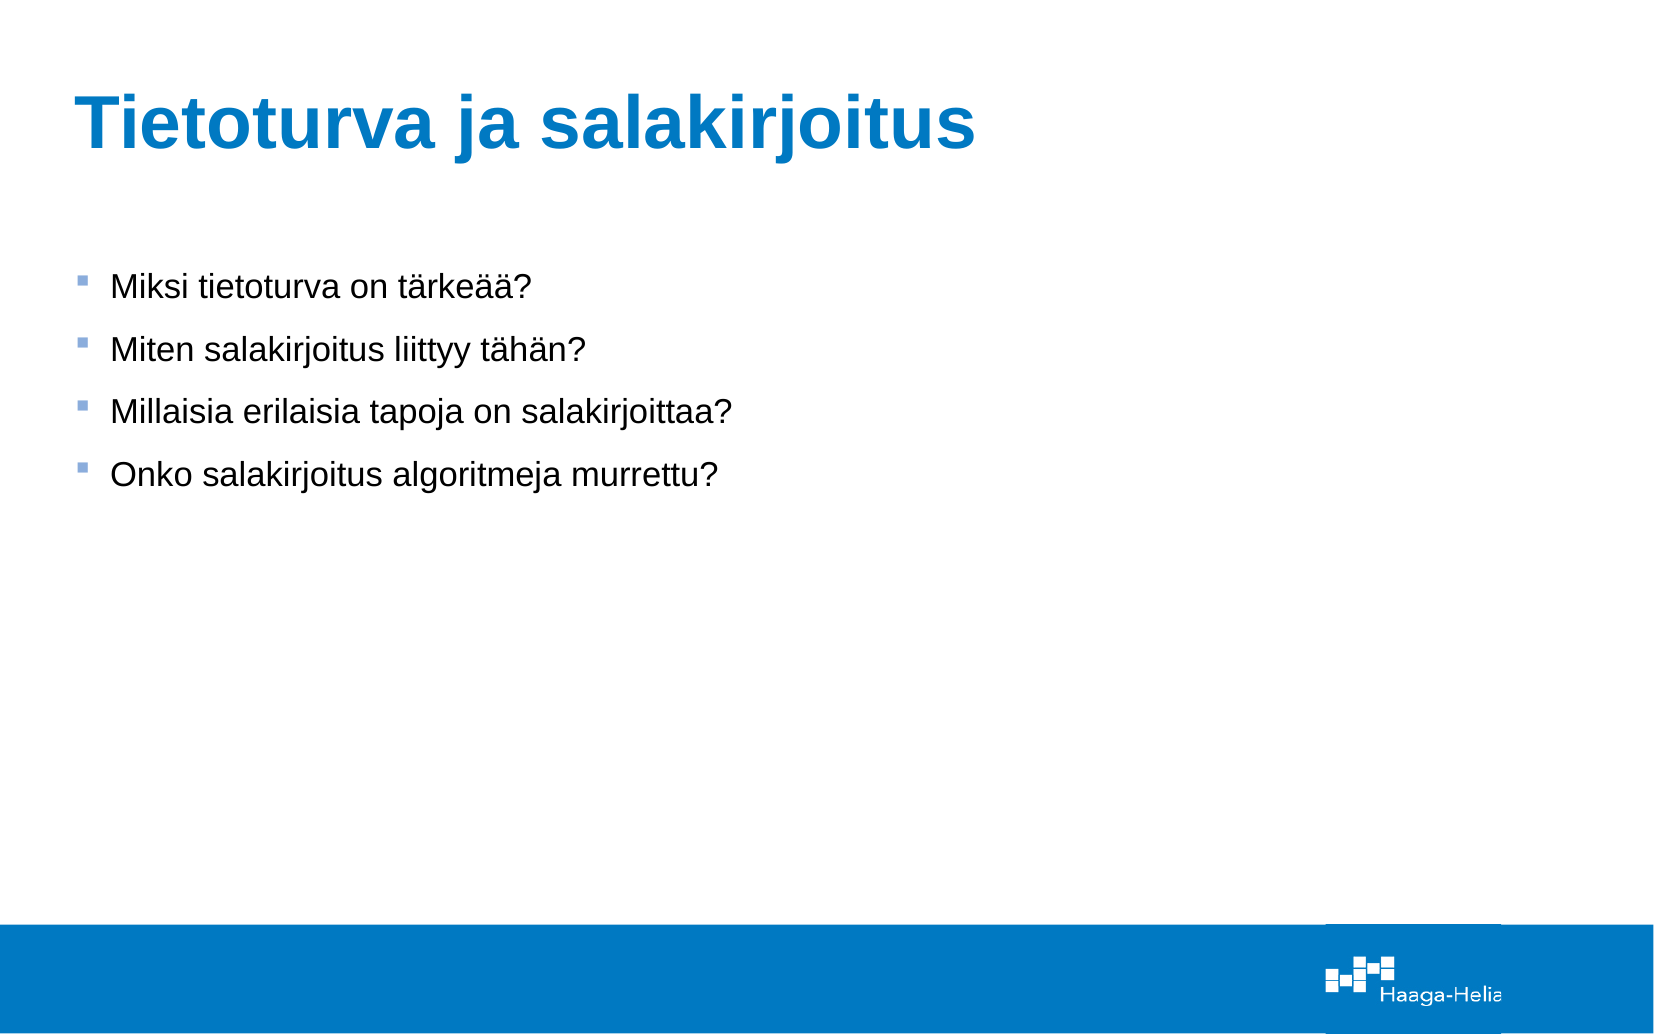

Tietoturva ja salakirjoitus
# Miksi tietoturva on tärkeää?
Miten salakirjoitus liittyy tähän?
Millaisia erilaisia tapoja on salakirjoittaa?
Onko salakirjoitus algoritmeja murrettu?